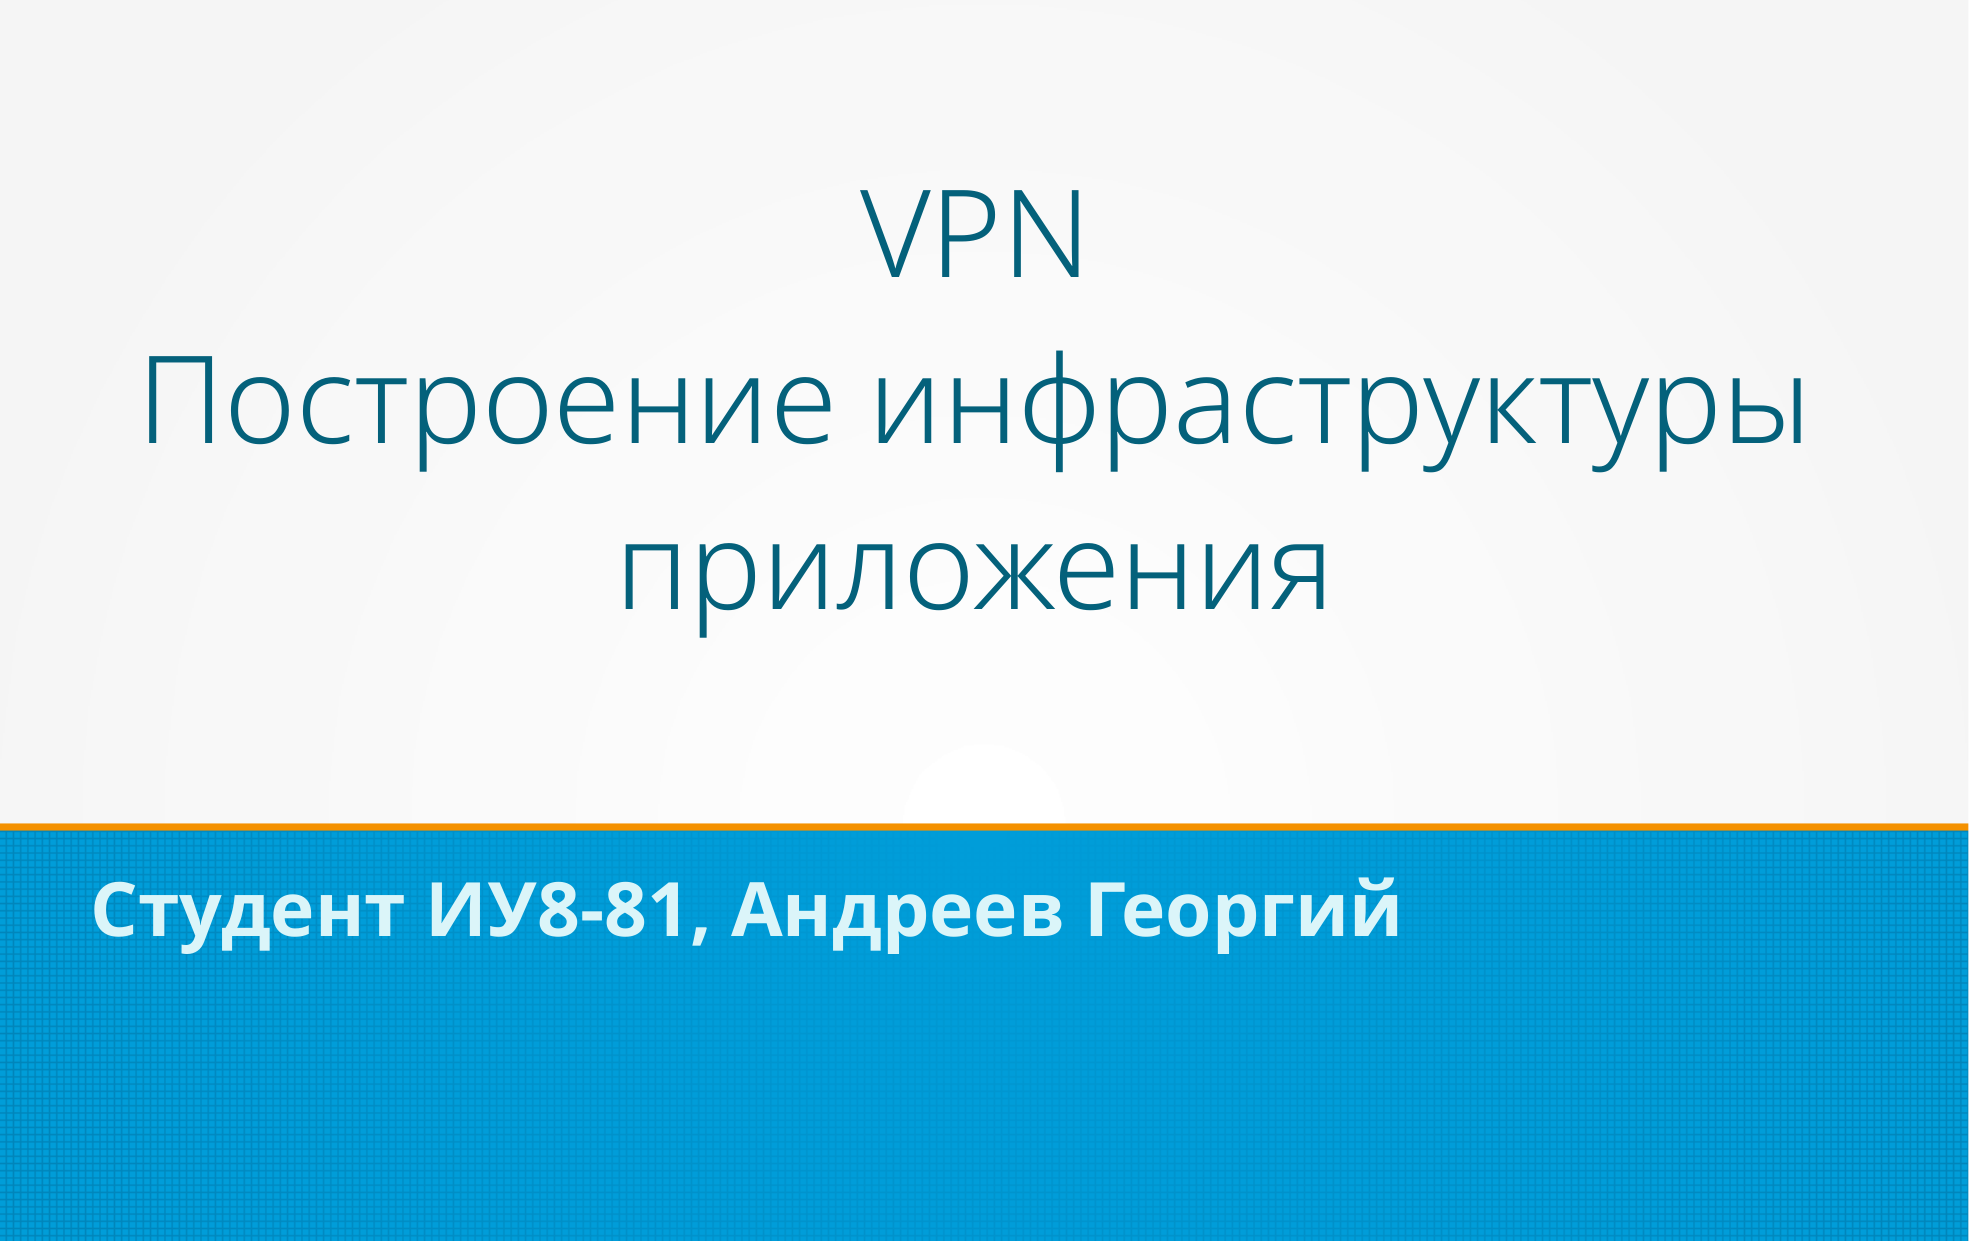

# VPN Построение инфраструктуры приложения
Студент ИУ8-81, Андреев Георгий